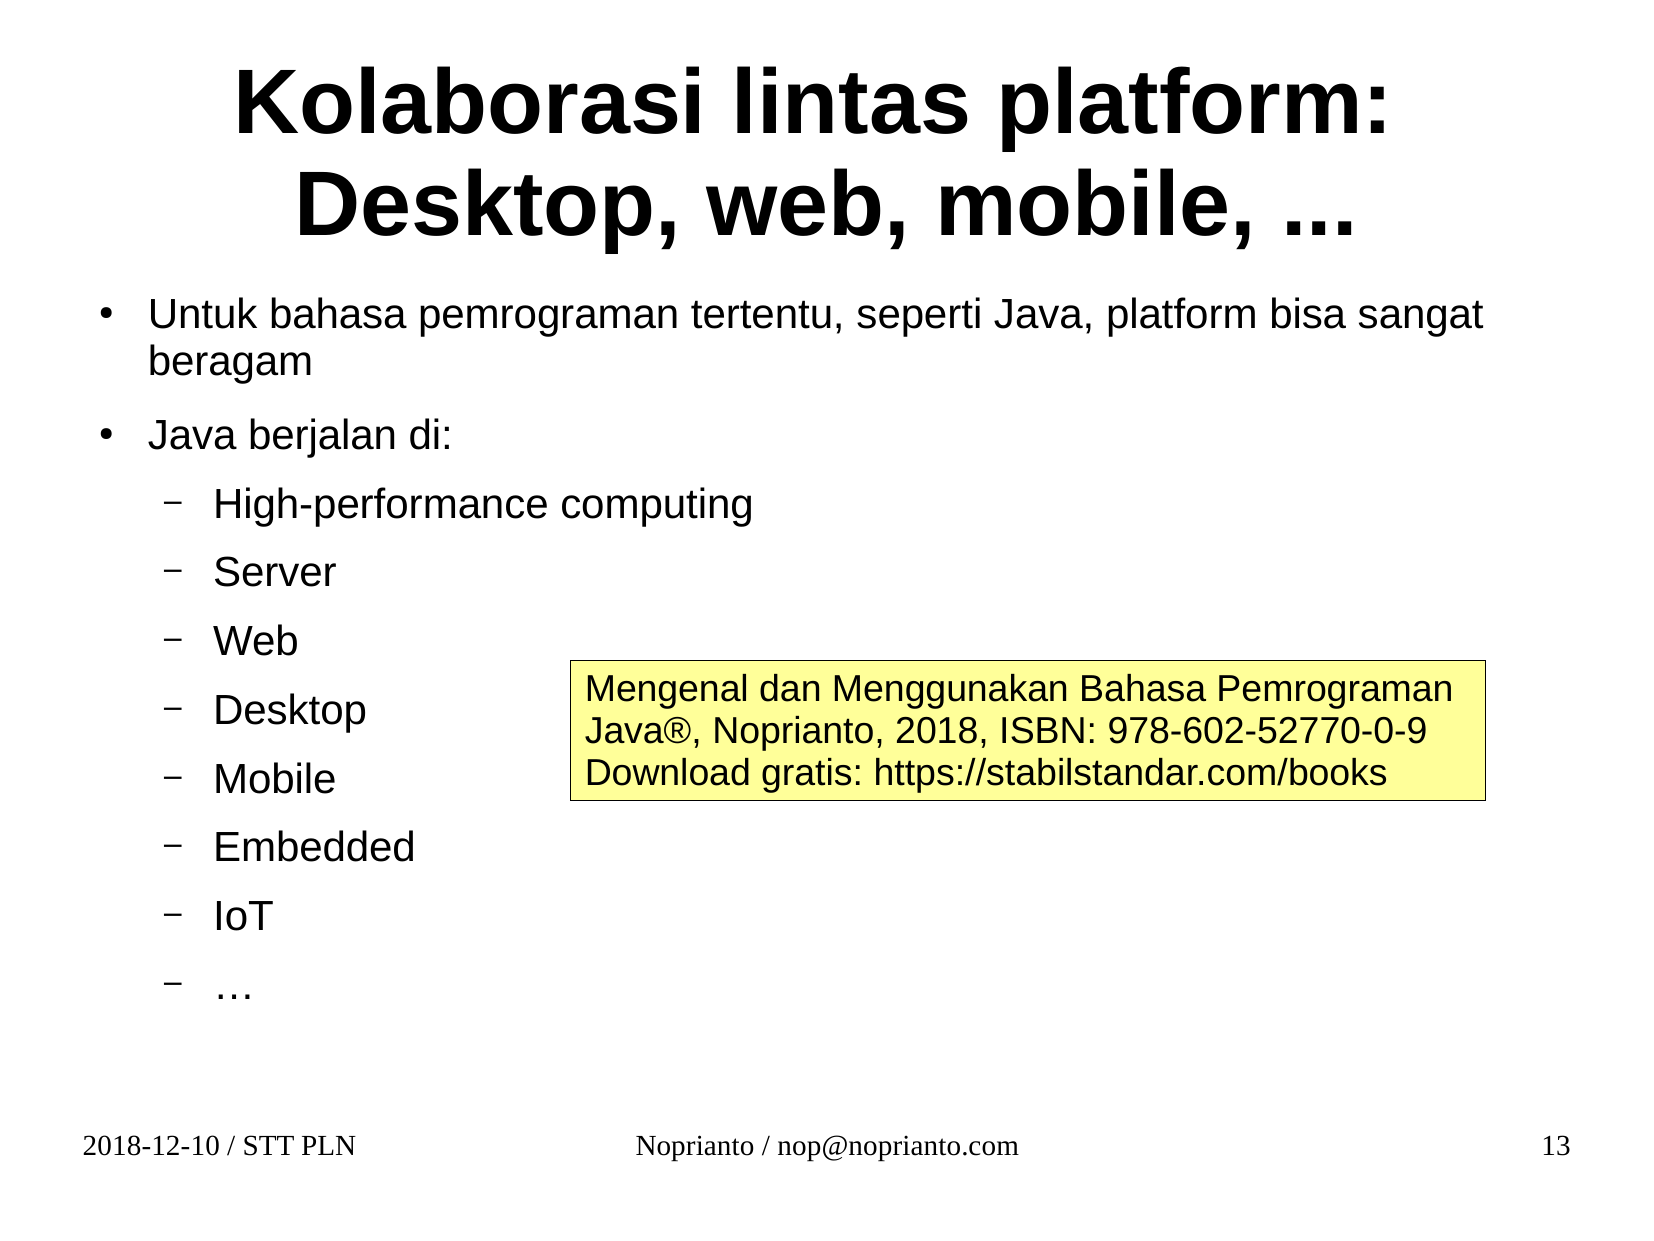

# Kolaborasi lintas platform: Desktop, web, mobile, ...
Untuk bahasa pemrograman tertentu, seperti Java, platform bisa sangat beragam
Java berjalan di:
High-performance computing
Server
Web
Desktop
Mobile
Embedded
IoT
…
Mengenal dan Menggunakan Bahasa Pemrograman Java®, Noprianto, 2018, ISBN: 978-602-52770-0-9
Download gratis: https://stabilstandar.com/books
2018-12-10 / STT PLN
Noprianto / nop@noprianto.com
13